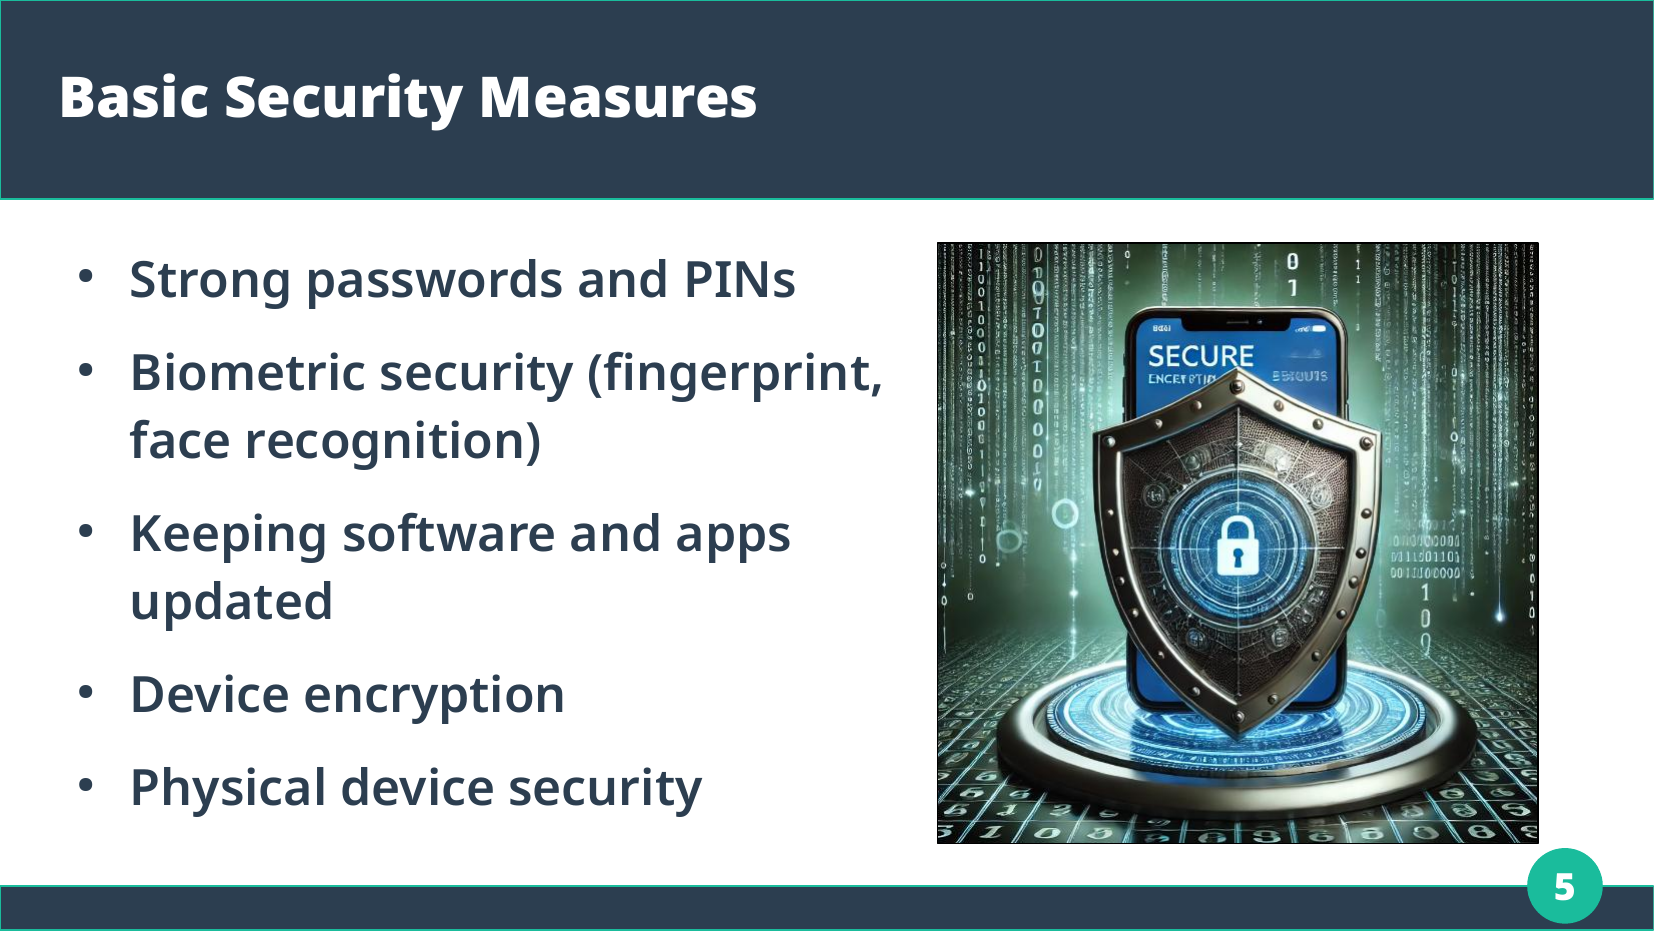

# Basic Security Measures
Strong passwords and PINs
Biometric security (fingerprint, face recognition)
Keeping software and apps updated
Device encryption
Physical device security
5